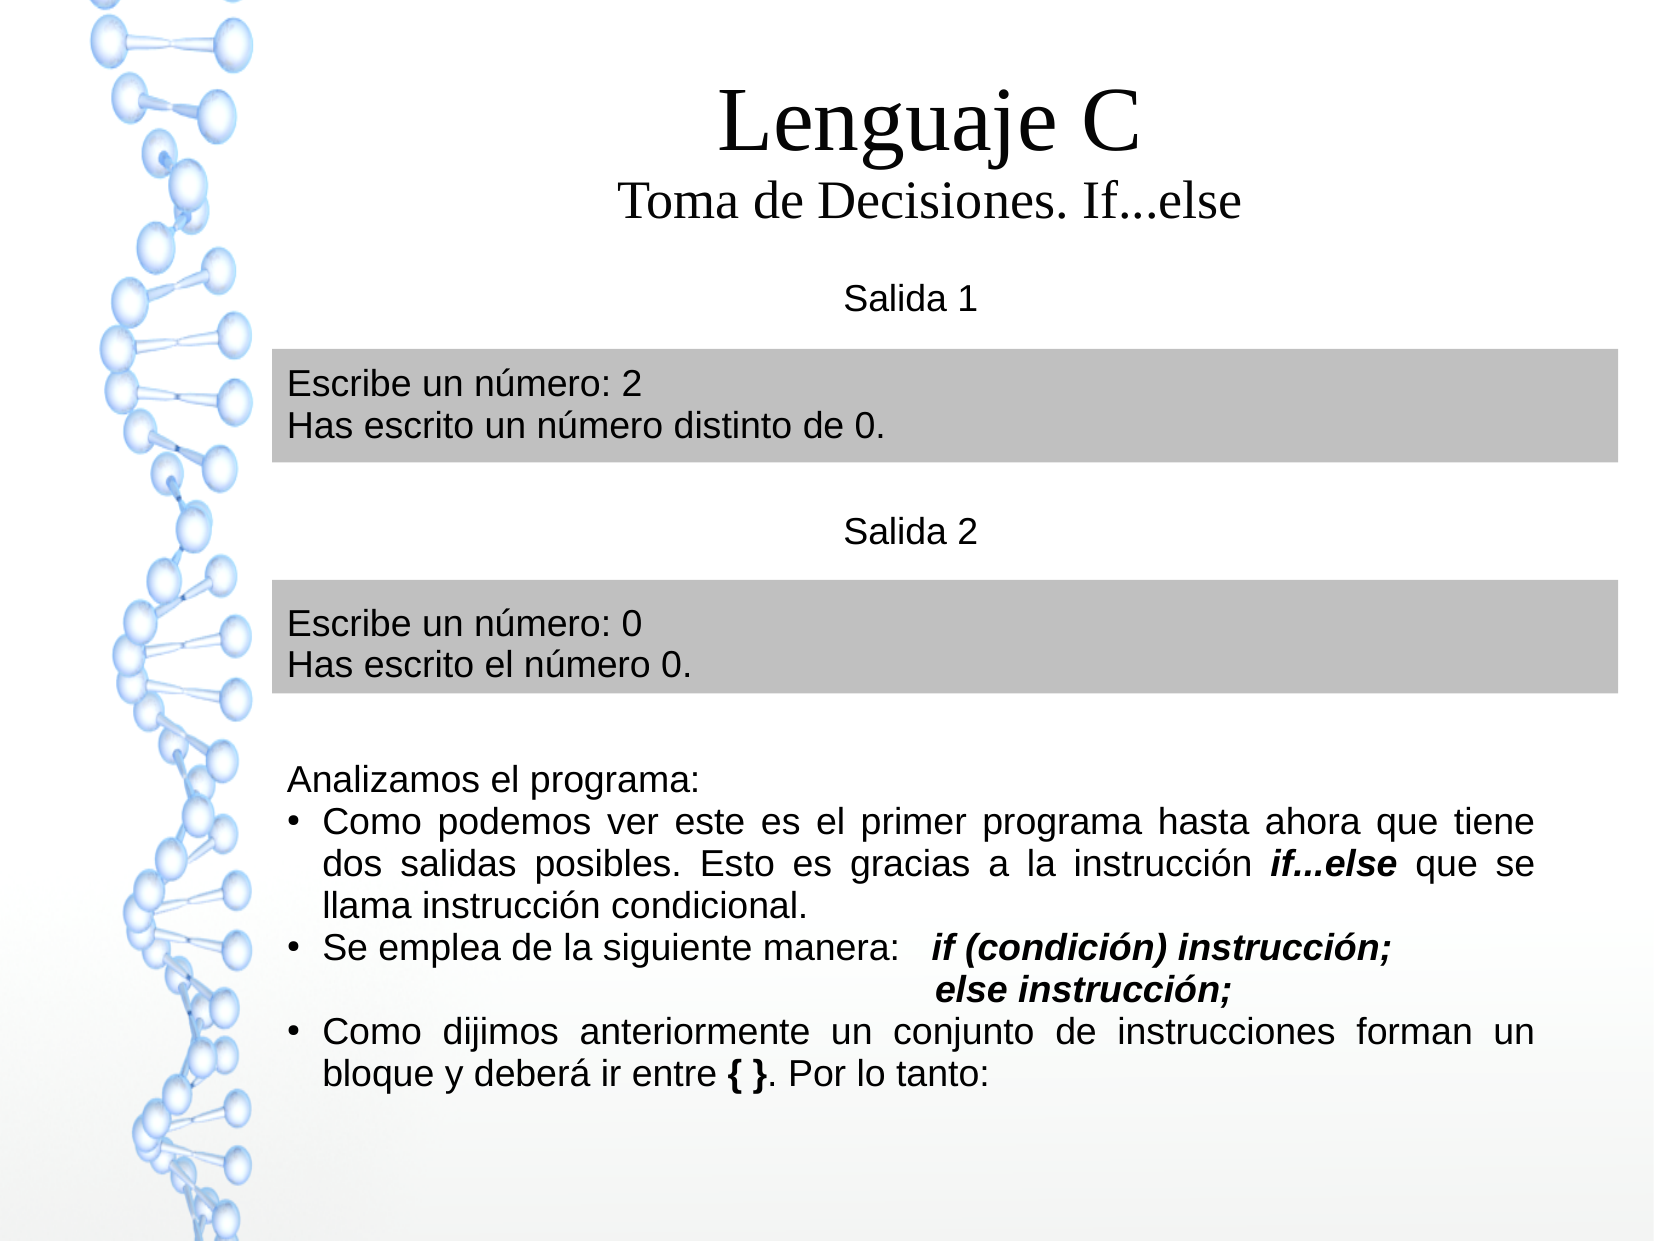

# Lenguaje C Toma de Decisiones. If...else
Salida 1
Escribe un número: 2
Has escrito un número distinto de 0.
Salida 2
Escribe un número: 0
Has escrito el número 0.
Analizamos el programa:
Como podemos ver este es el primer programa hasta ahora que tiene dos salidas posibles. Esto es gracias a la instrucción if...else que se llama instrucción condicional.
Se emplea de la siguiente manera: if (condición) instrucción;
 else instrucción;
Como dijimos anteriormente un conjunto de instrucciones forman un bloque y deberá ir entre { }. Por lo tanto: